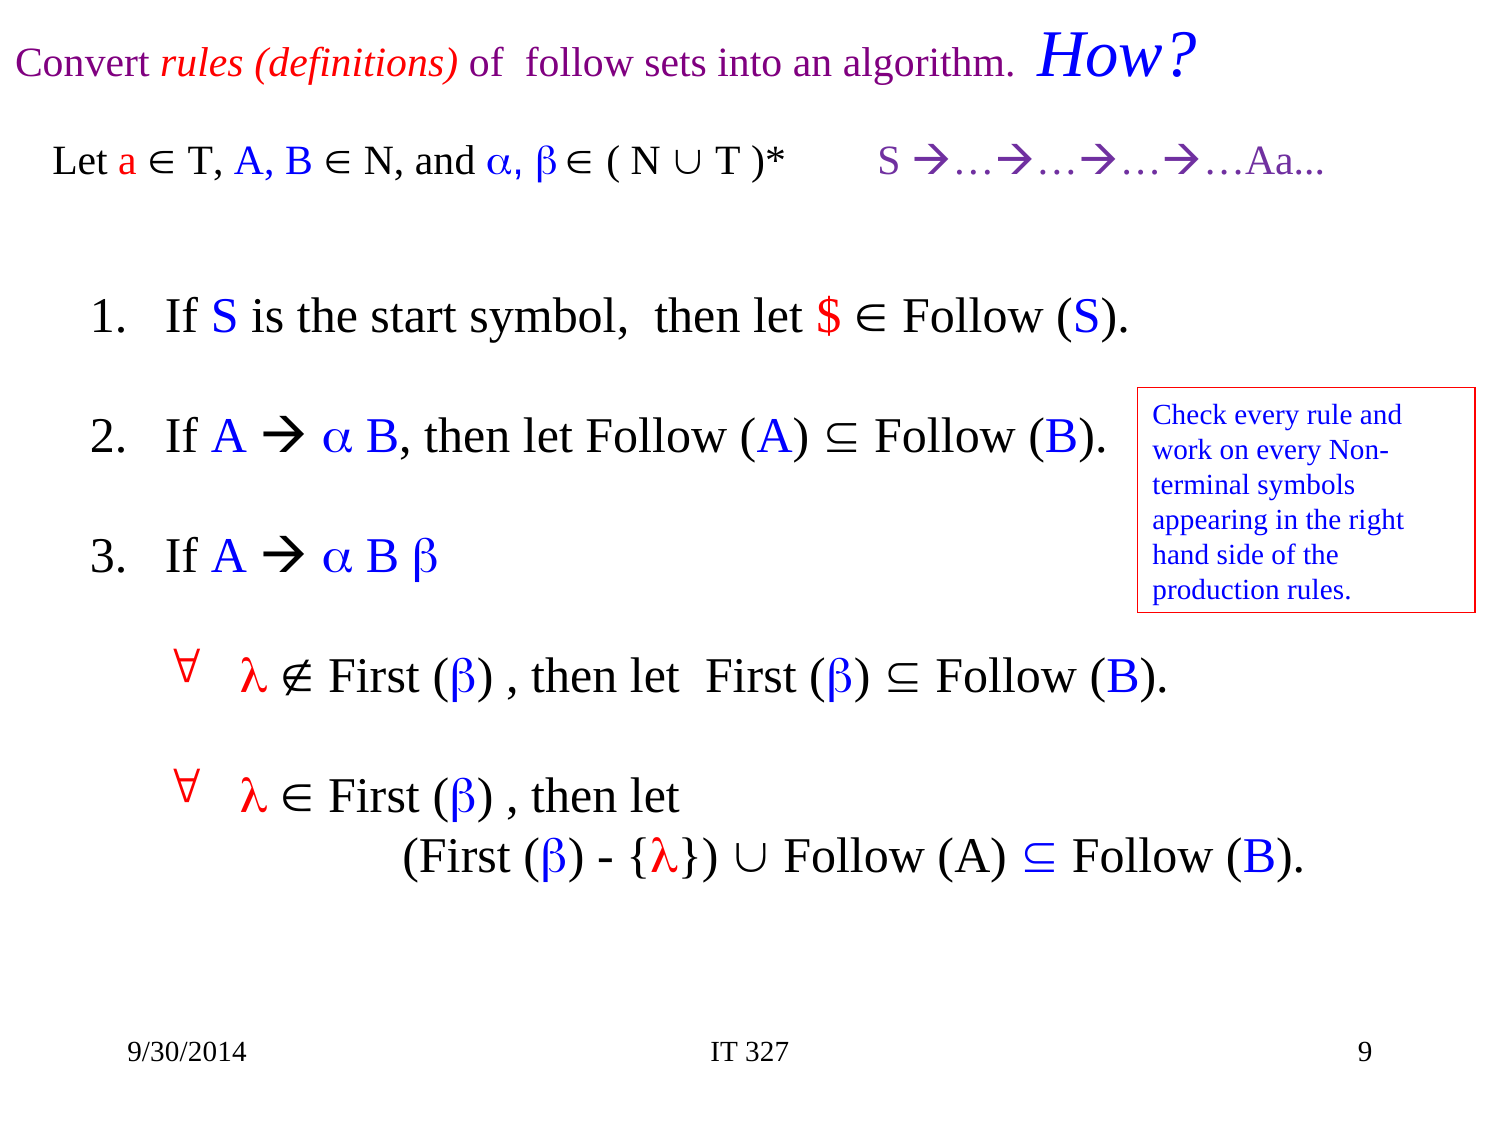

# Convert rules (definitions) of follow sets into an algorithm. How?
Let a  T, A, B  N, and ,   ( N  T )*
S …………Aa...
If S is the start symbol, then let $  Follow (S).
If A   B, then let Follow (A)  Follow (B).
If A   B 
  First () , then let First ()  Follow (B).
  First () , then let
		 (First () - {})  Follow (A)  Follow (B).
Check every rule and work on every Non-terminal symbols appearing in the right hand side of the production rules.
9/30/2014
IT 327